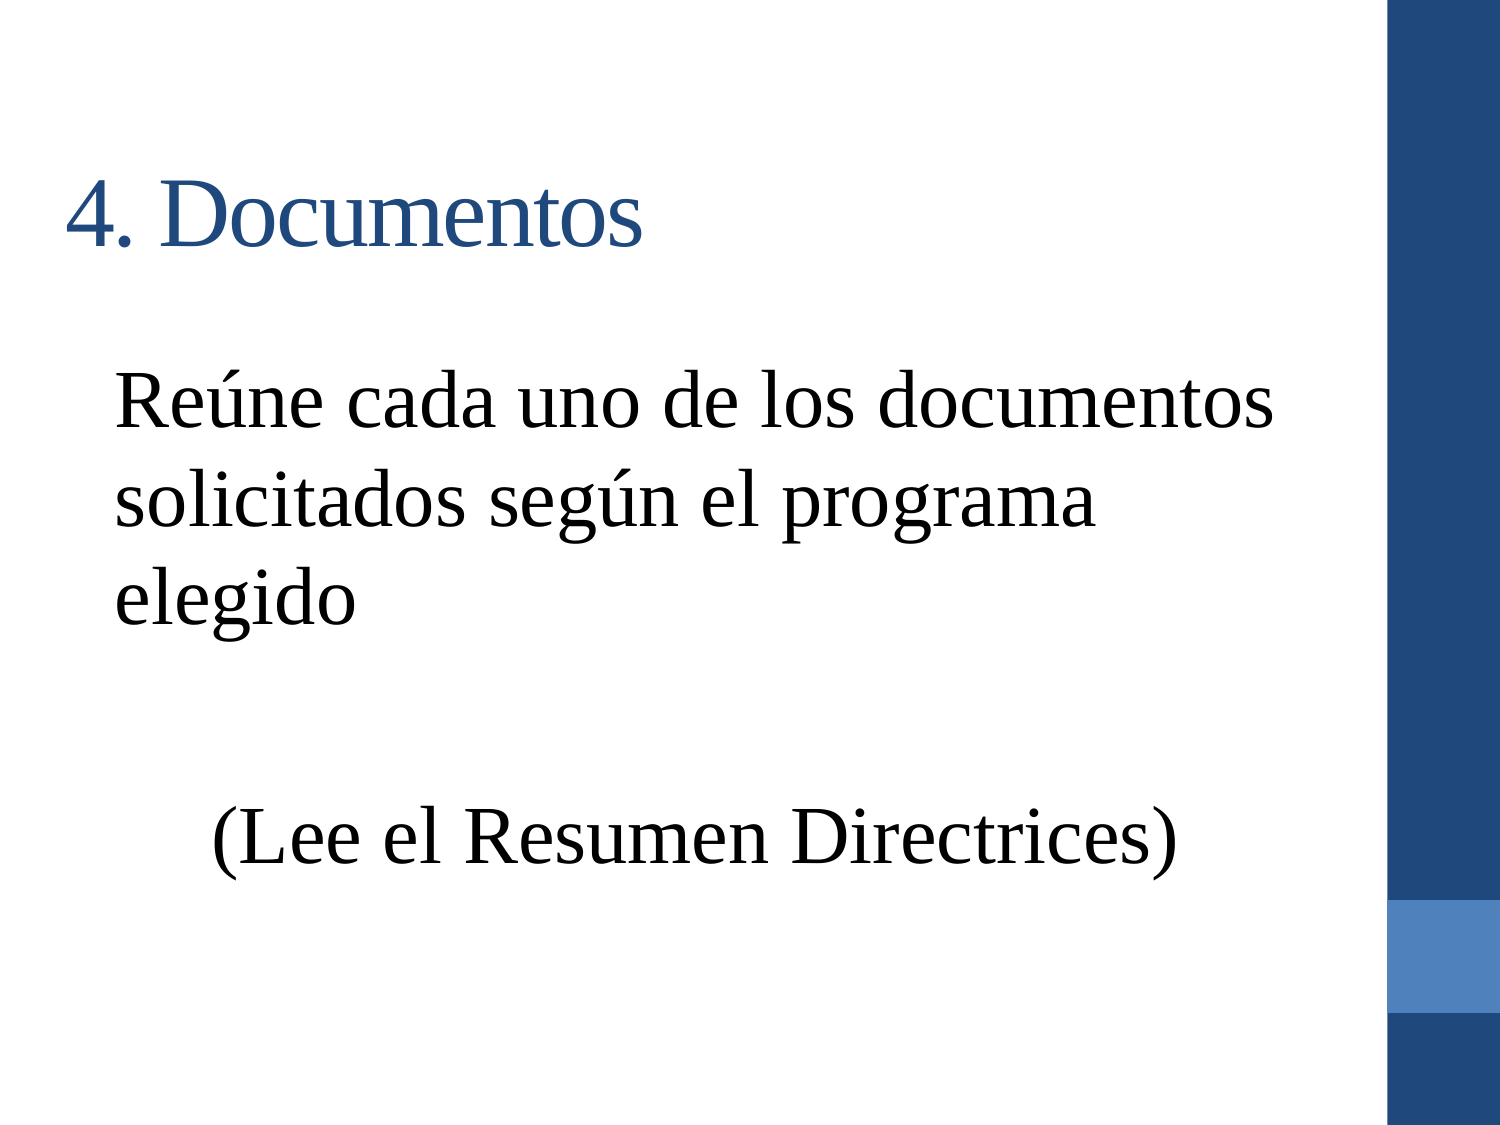

# 4. Documentos
Reúne cada uno de los documentos solicitados según el programa elegido
(Lee el Resumen Directrices)